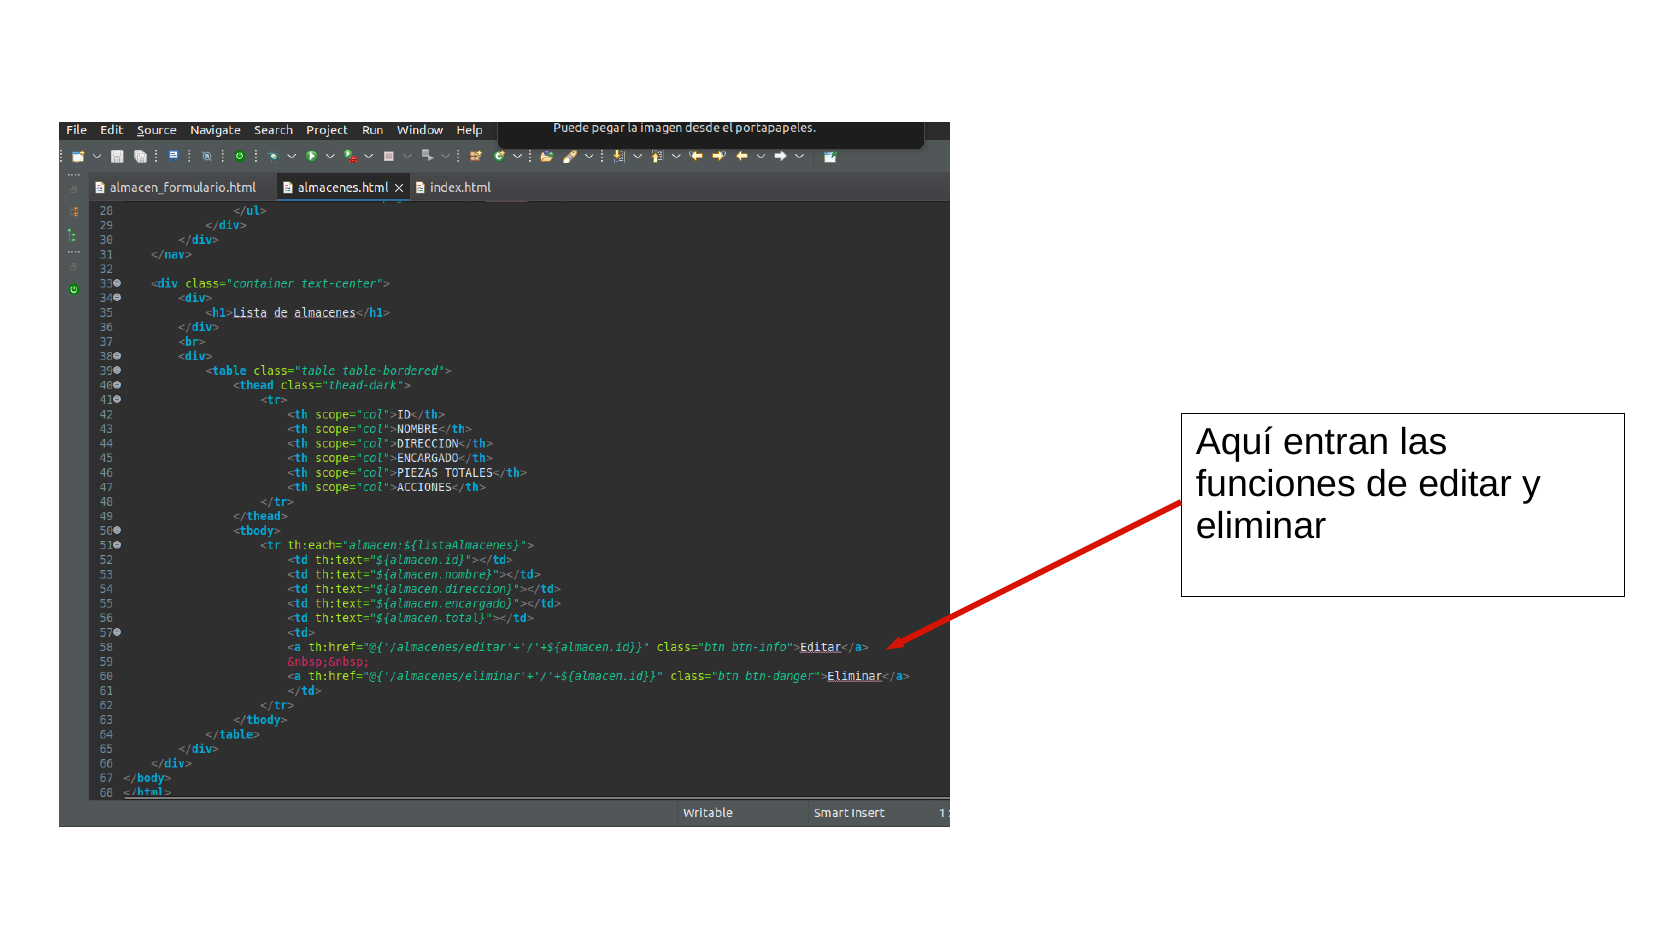

#
Aquí entran las funciones de editar y eliminar